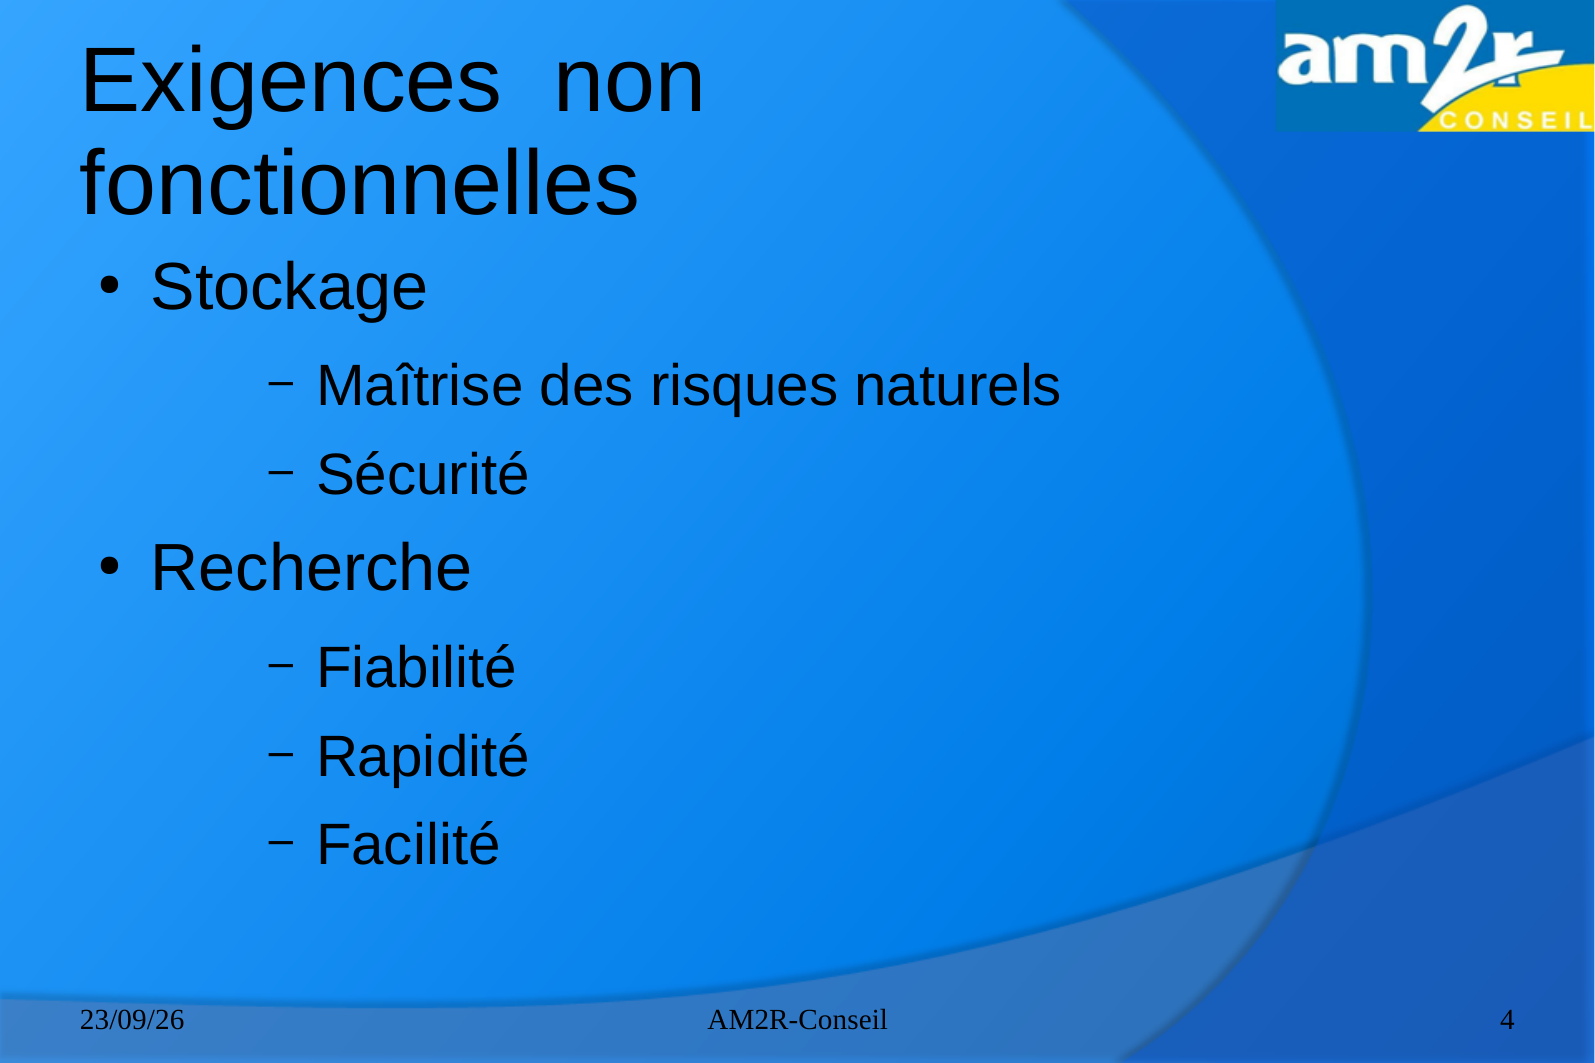

# Exigences non fonctionnelles
Stockage
Maîtrise des risques naturels
Sécurité
Recherche
Fiabilité
Rapidité
Facilité
AM2R-Conseil
4